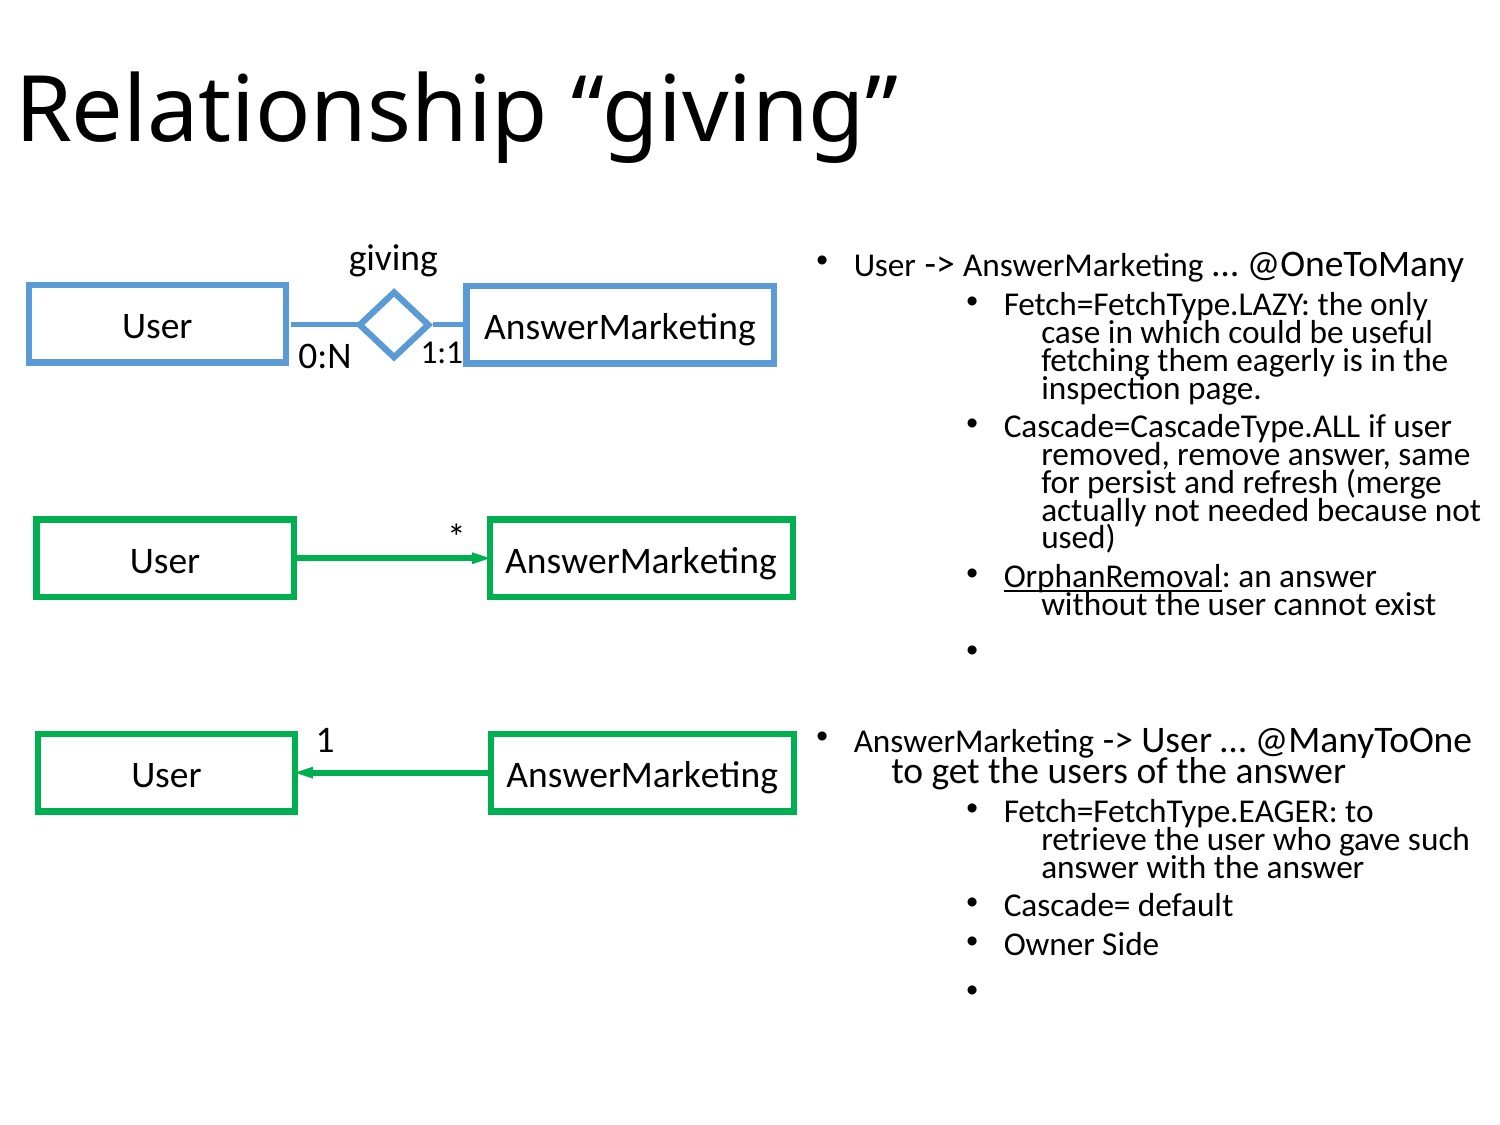

# Relationship “giving”
giving
User -> AnswerMarketing … @OneToMany
Fetch=FetchType.LAZY: the only case in which could be useful fetching them eagerly is in the inspection page.
Cascade=CascadeType.ALL if user removed, remove answer, same for persist and refresh (merge actually not needed because not used)
OrphanRemoval: an answer without the user cannot exist
AnswerMarketing -> User … @ManyToOne to get the users of the answer
Fetch=FetchType.EAGER: to retrieve the user who gave such answer with the answer
Cascade= default
Owner Side
User
AnswerMarketing
1:1
0:N
*
User
AnswerMarketing
1
User
AnswerMarketing